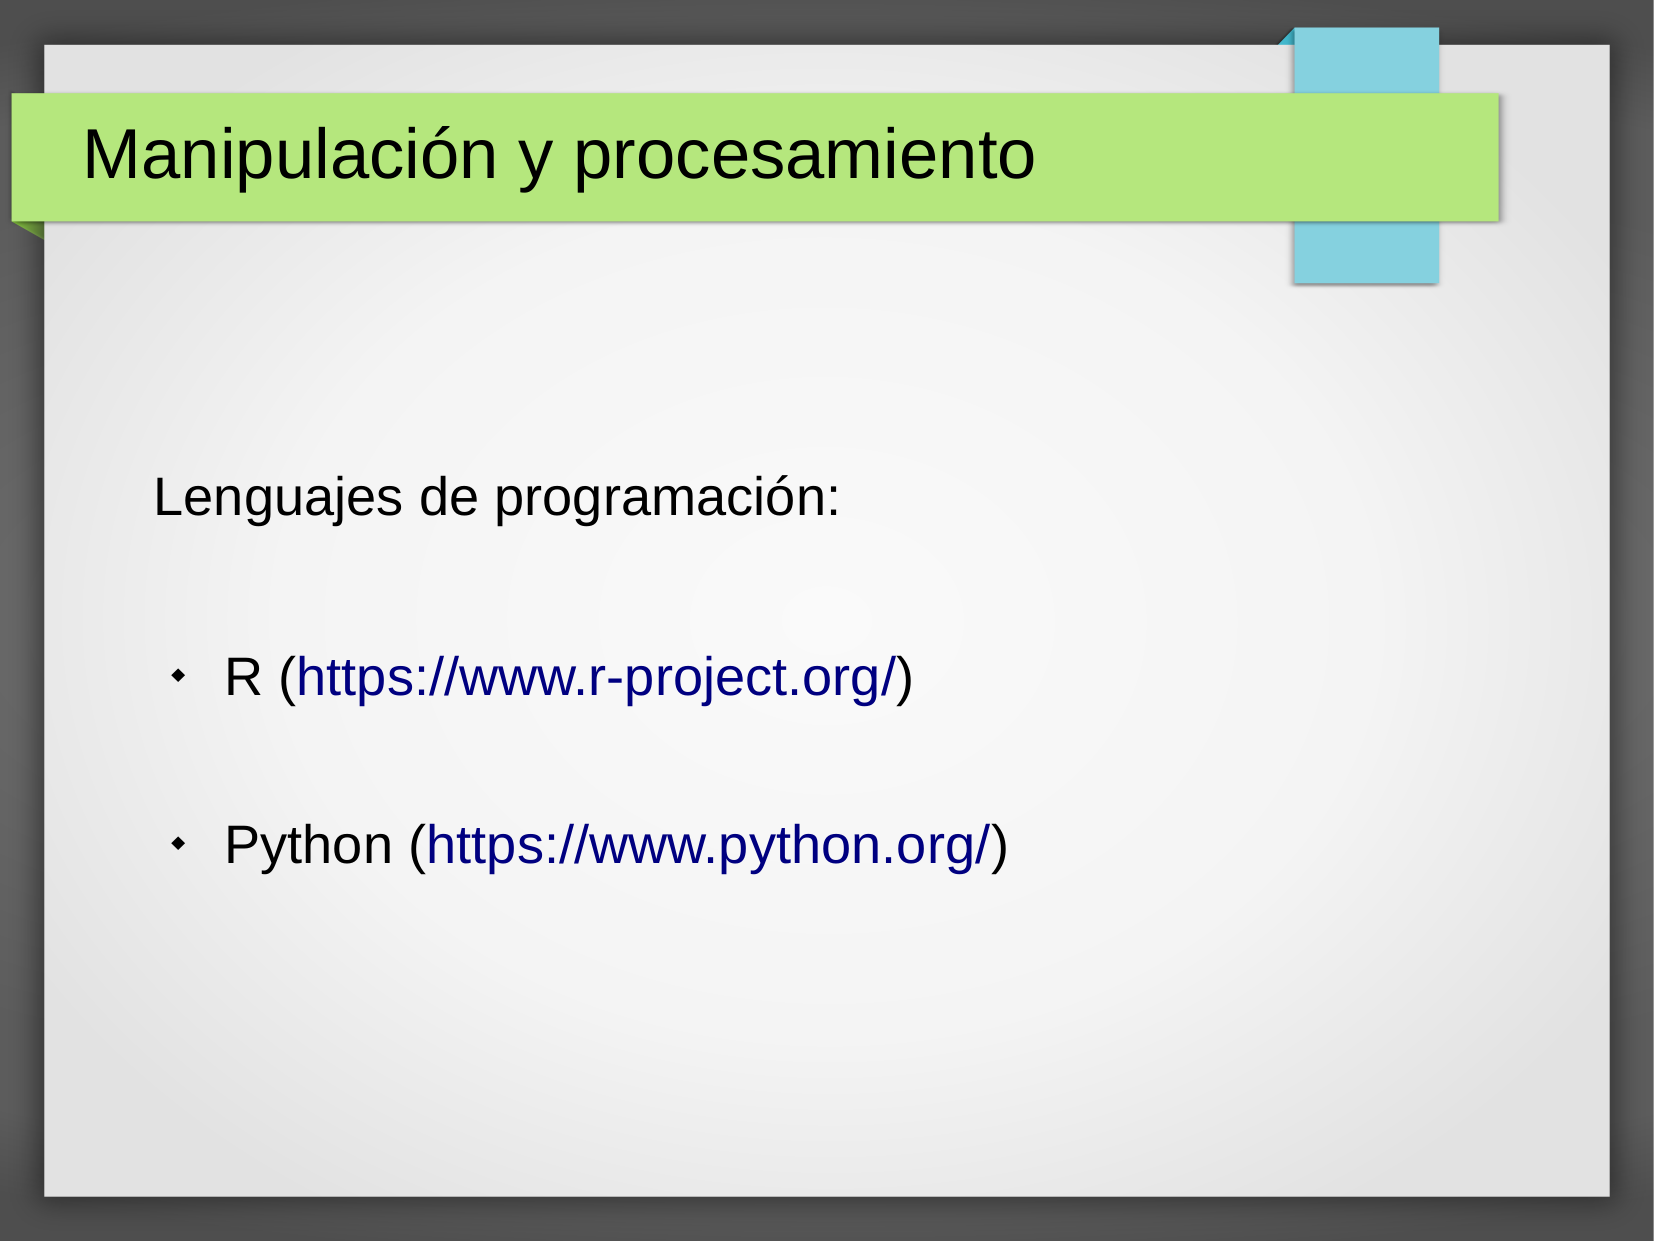

# Manipulación y procesamiento
Lenguajes de programación:
R (https://www.r-project.org/)
Python (https://www.python.org/)